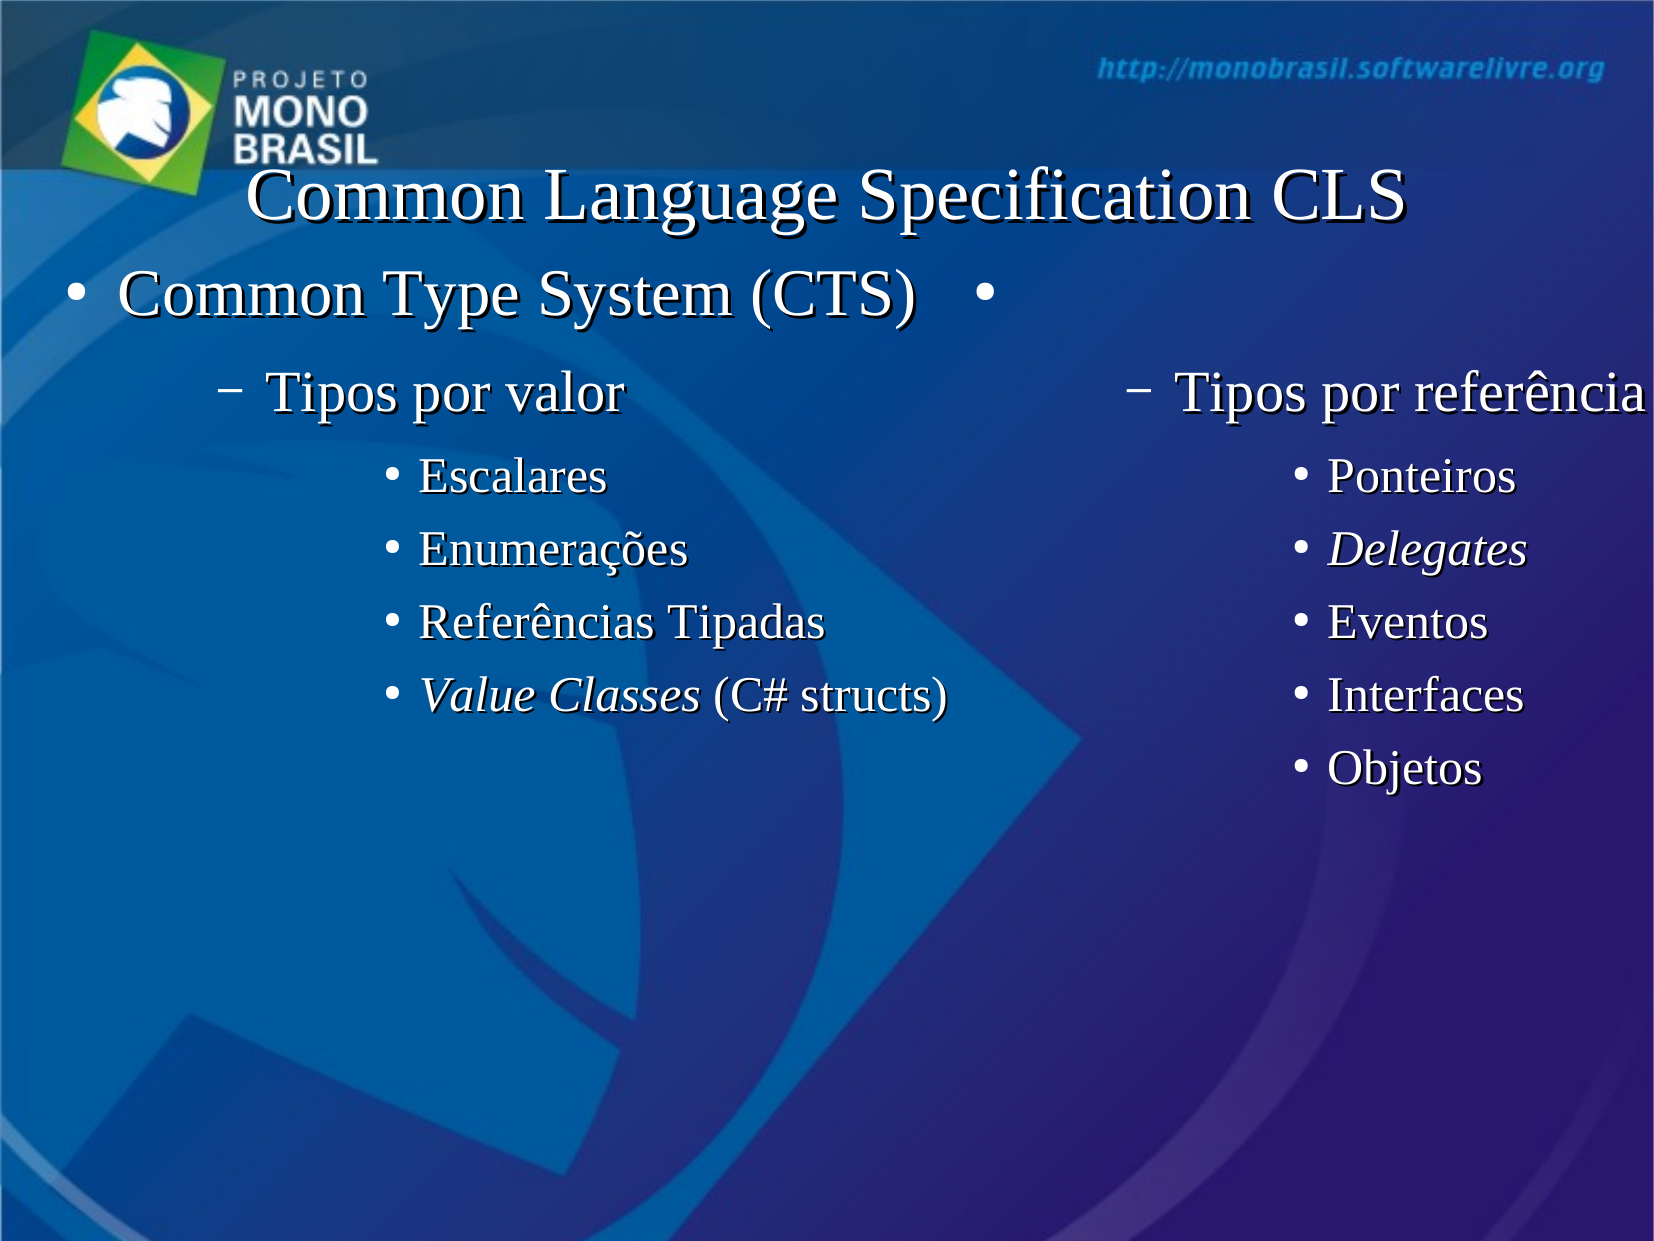

# Common Language Specification CLS
Common Type System (CTS)
Tipos por valor
Escalares
Enumerações
Referências Tipadas
Value Classes (C# structs)
Tipos por referência
Ponteiros
Delegates
Eventos
Interfaces
Objetos